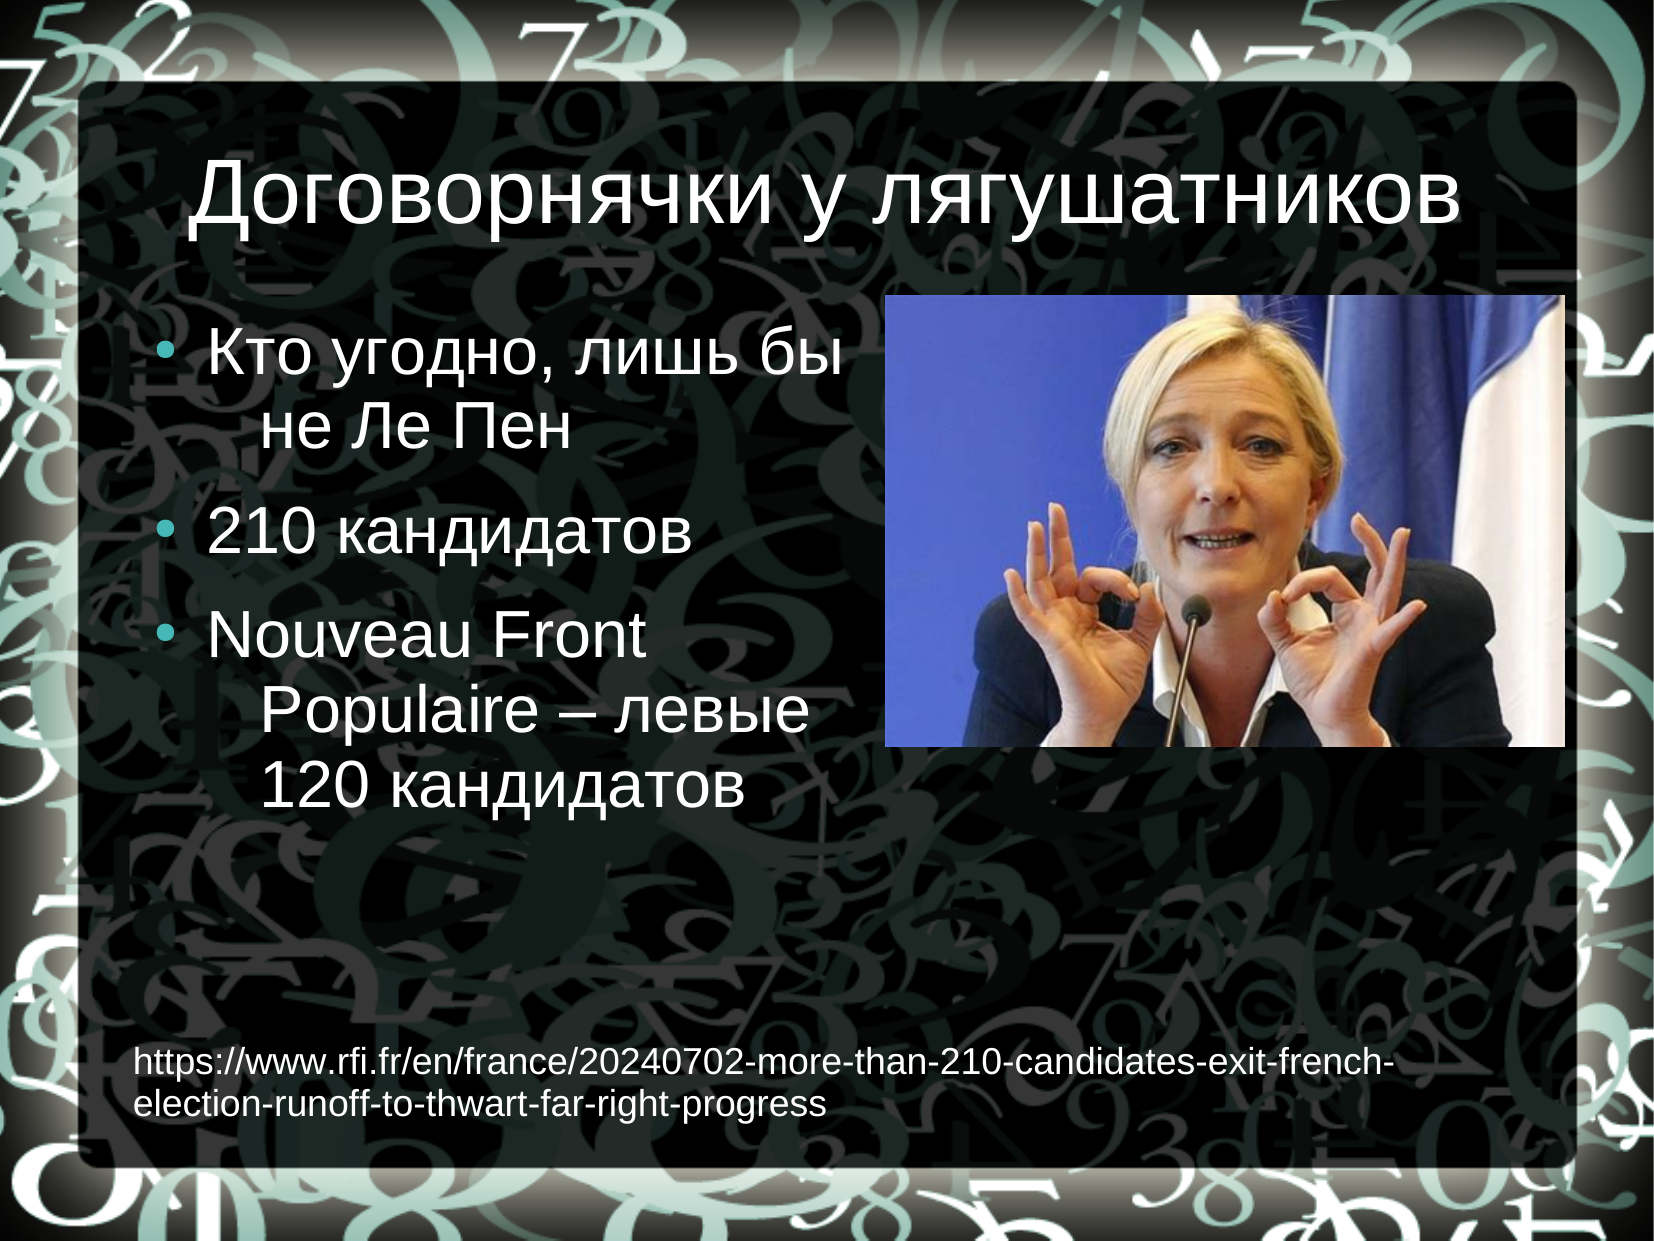

# Договорнячки у лягушатников
Кто угодно, лишь бы не Ле Пен
210 кандидатов
Nouveau Front Populaire – левые 120 кандидатов
https://www.rfi.fr/en/france/20240702-more-than-210-candidates-exit-french-election-runoff-to-thwart-far-right-progress